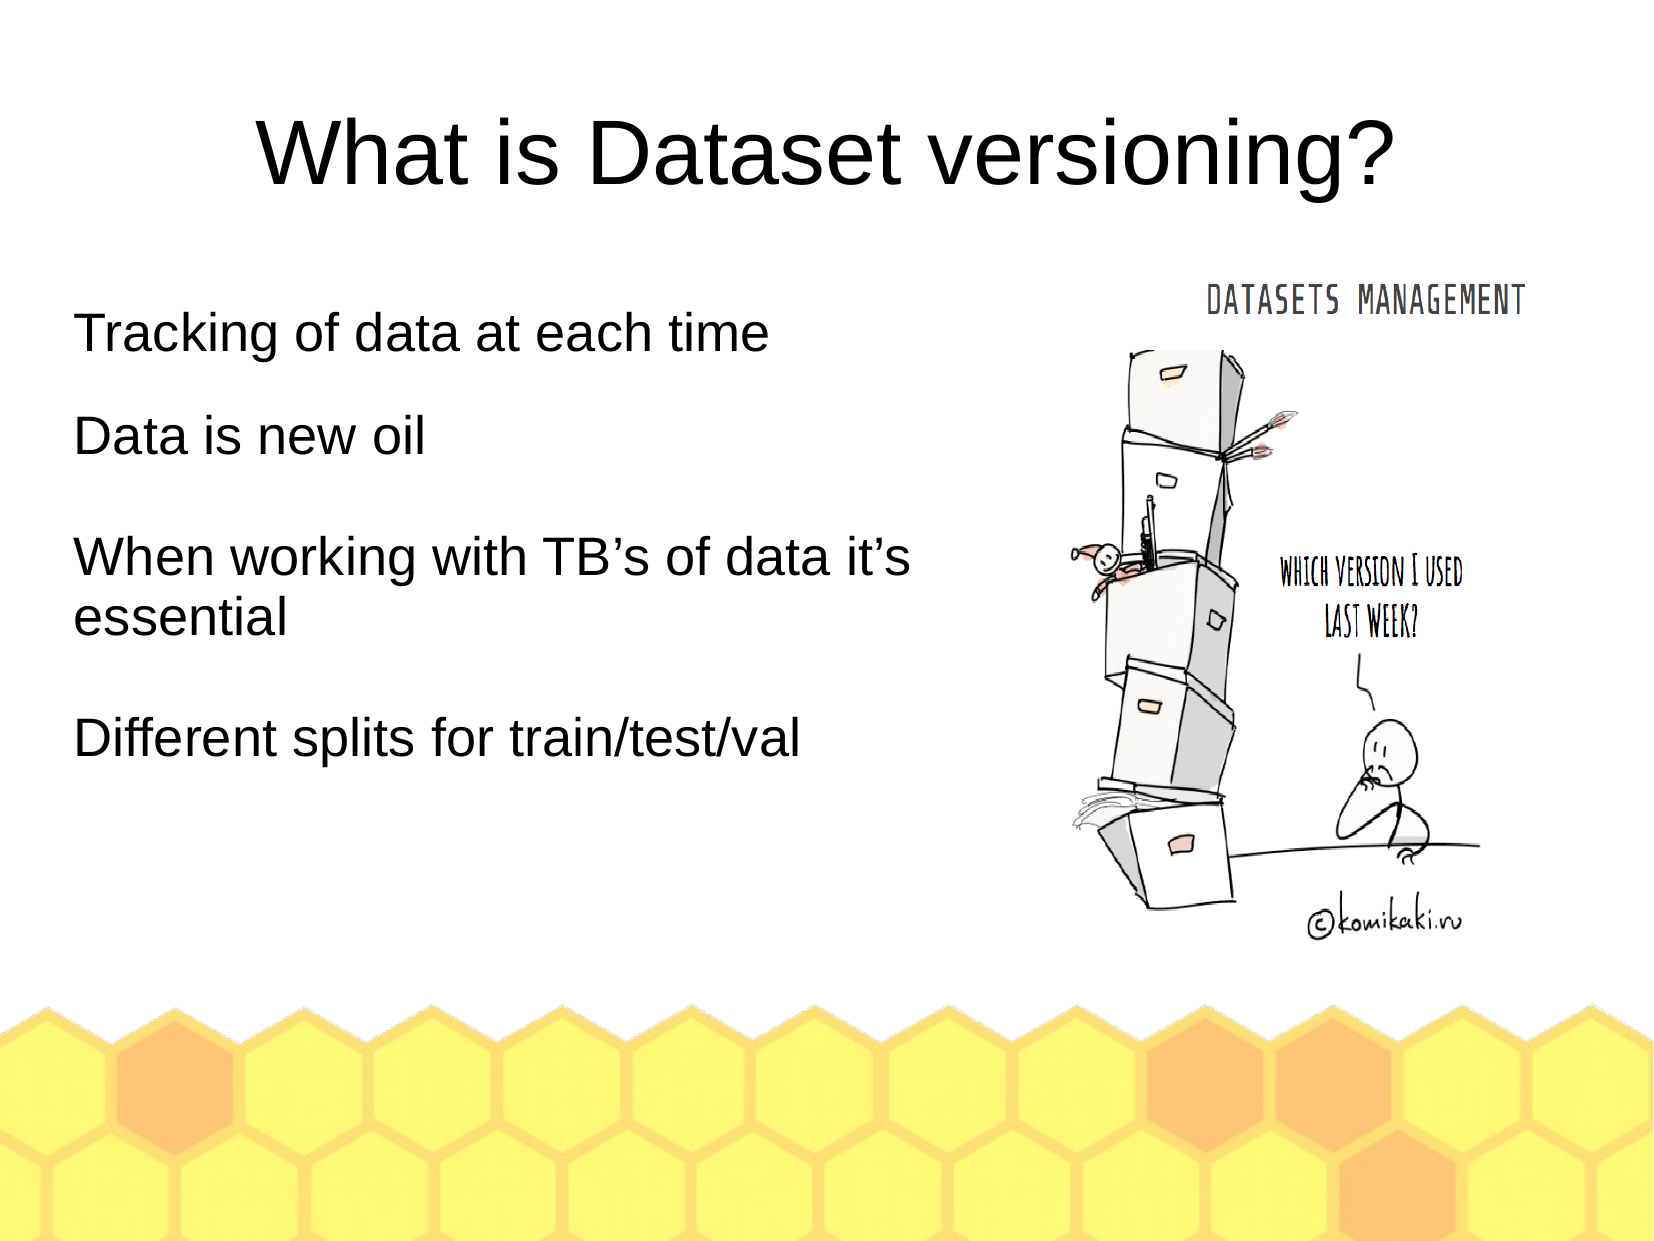

# What is Dataset versioning?
Tracking of data at each time
Data is new oil
When working with TB’s of data it’s essential
Different splits for train/test/val